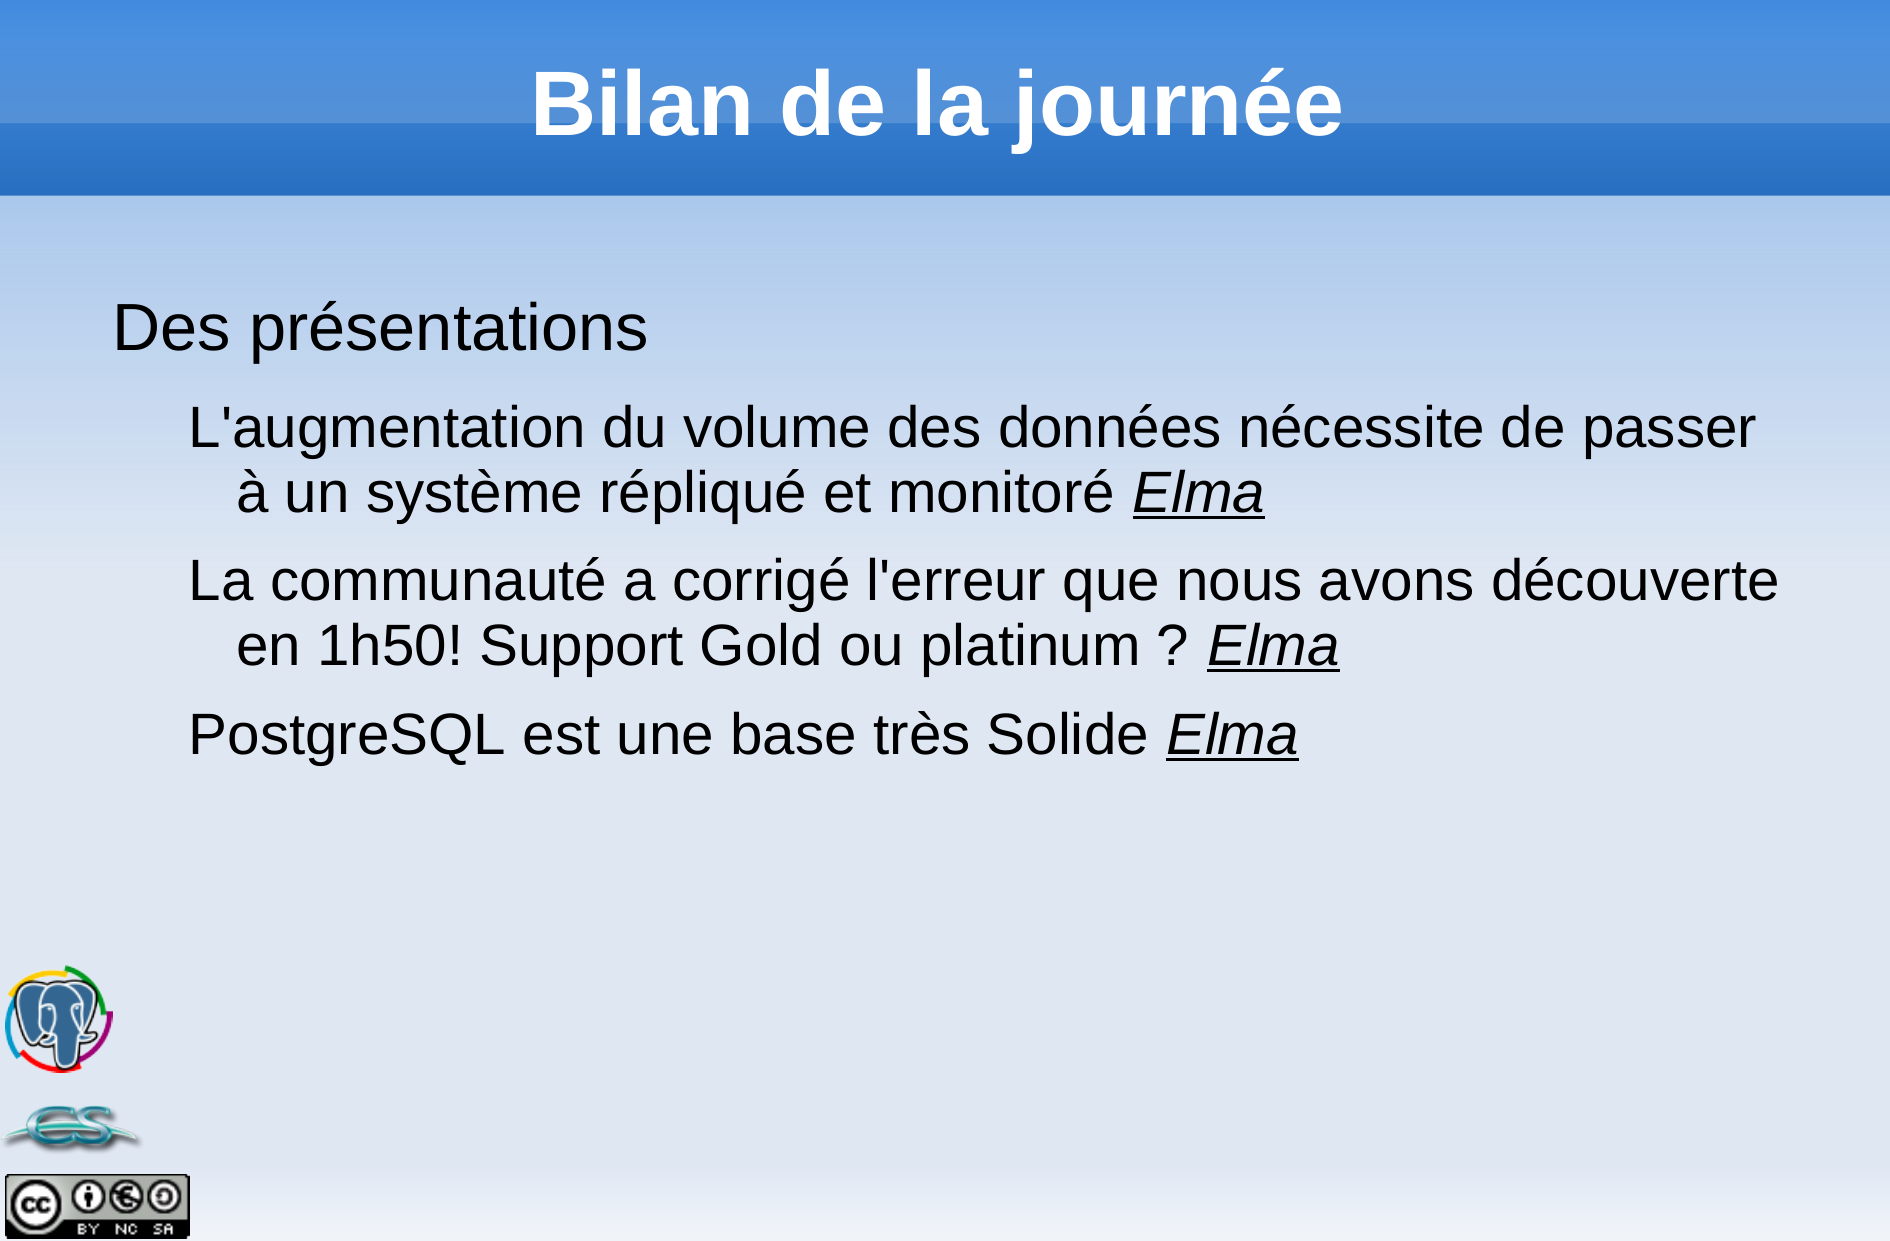

# Bilan de la journée
Des présentations
L'augmentation du volume des données nécessite de passer à un système répliqué et monitoré Elma
La communauté a corrigé l'erreur que nous avons découverte en 1h50! Support Gold ou platinum ? Elma
PostgreSQL est une base très Solide Elma